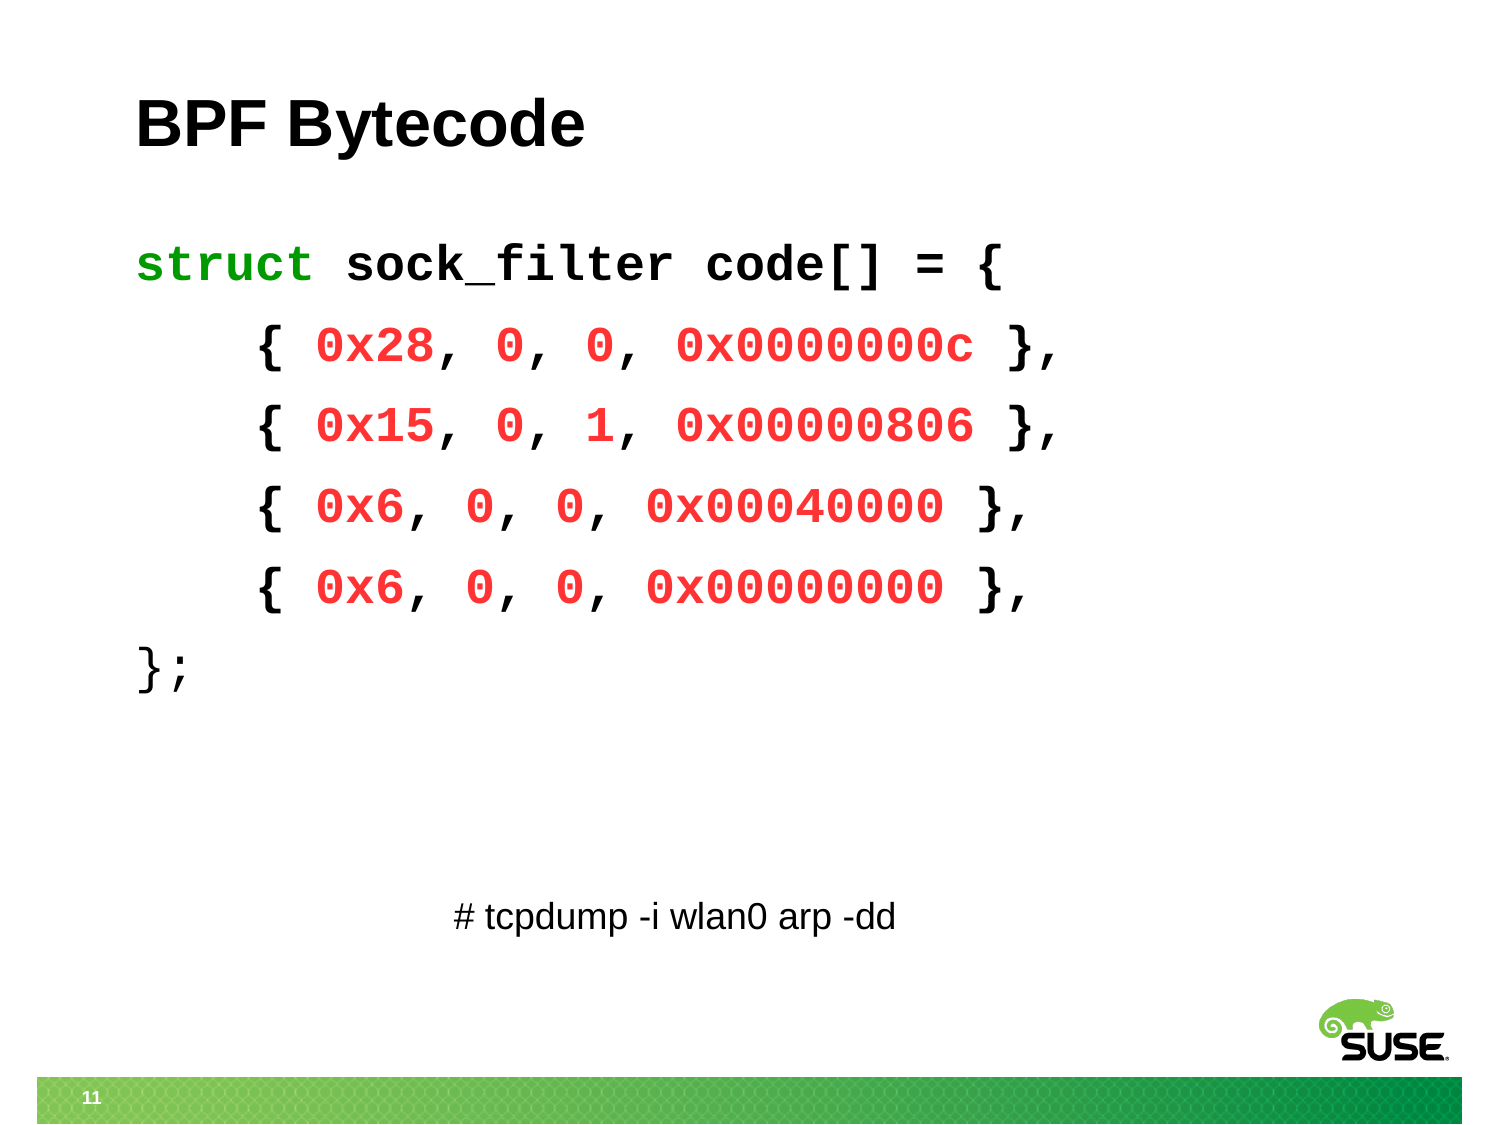

# BPF Bytecode
struct sock_filter code[] = {
 { 0x28, 0, 0, 0x0000000c },
 { 0x15, 0, 1, 0x00000806 },
 { 0x6, 0, 0, 0x00040000 },
 { 0x6, 0, 0, 0x00000000 },
};
# tcpdump -i wlan0 arp -dd